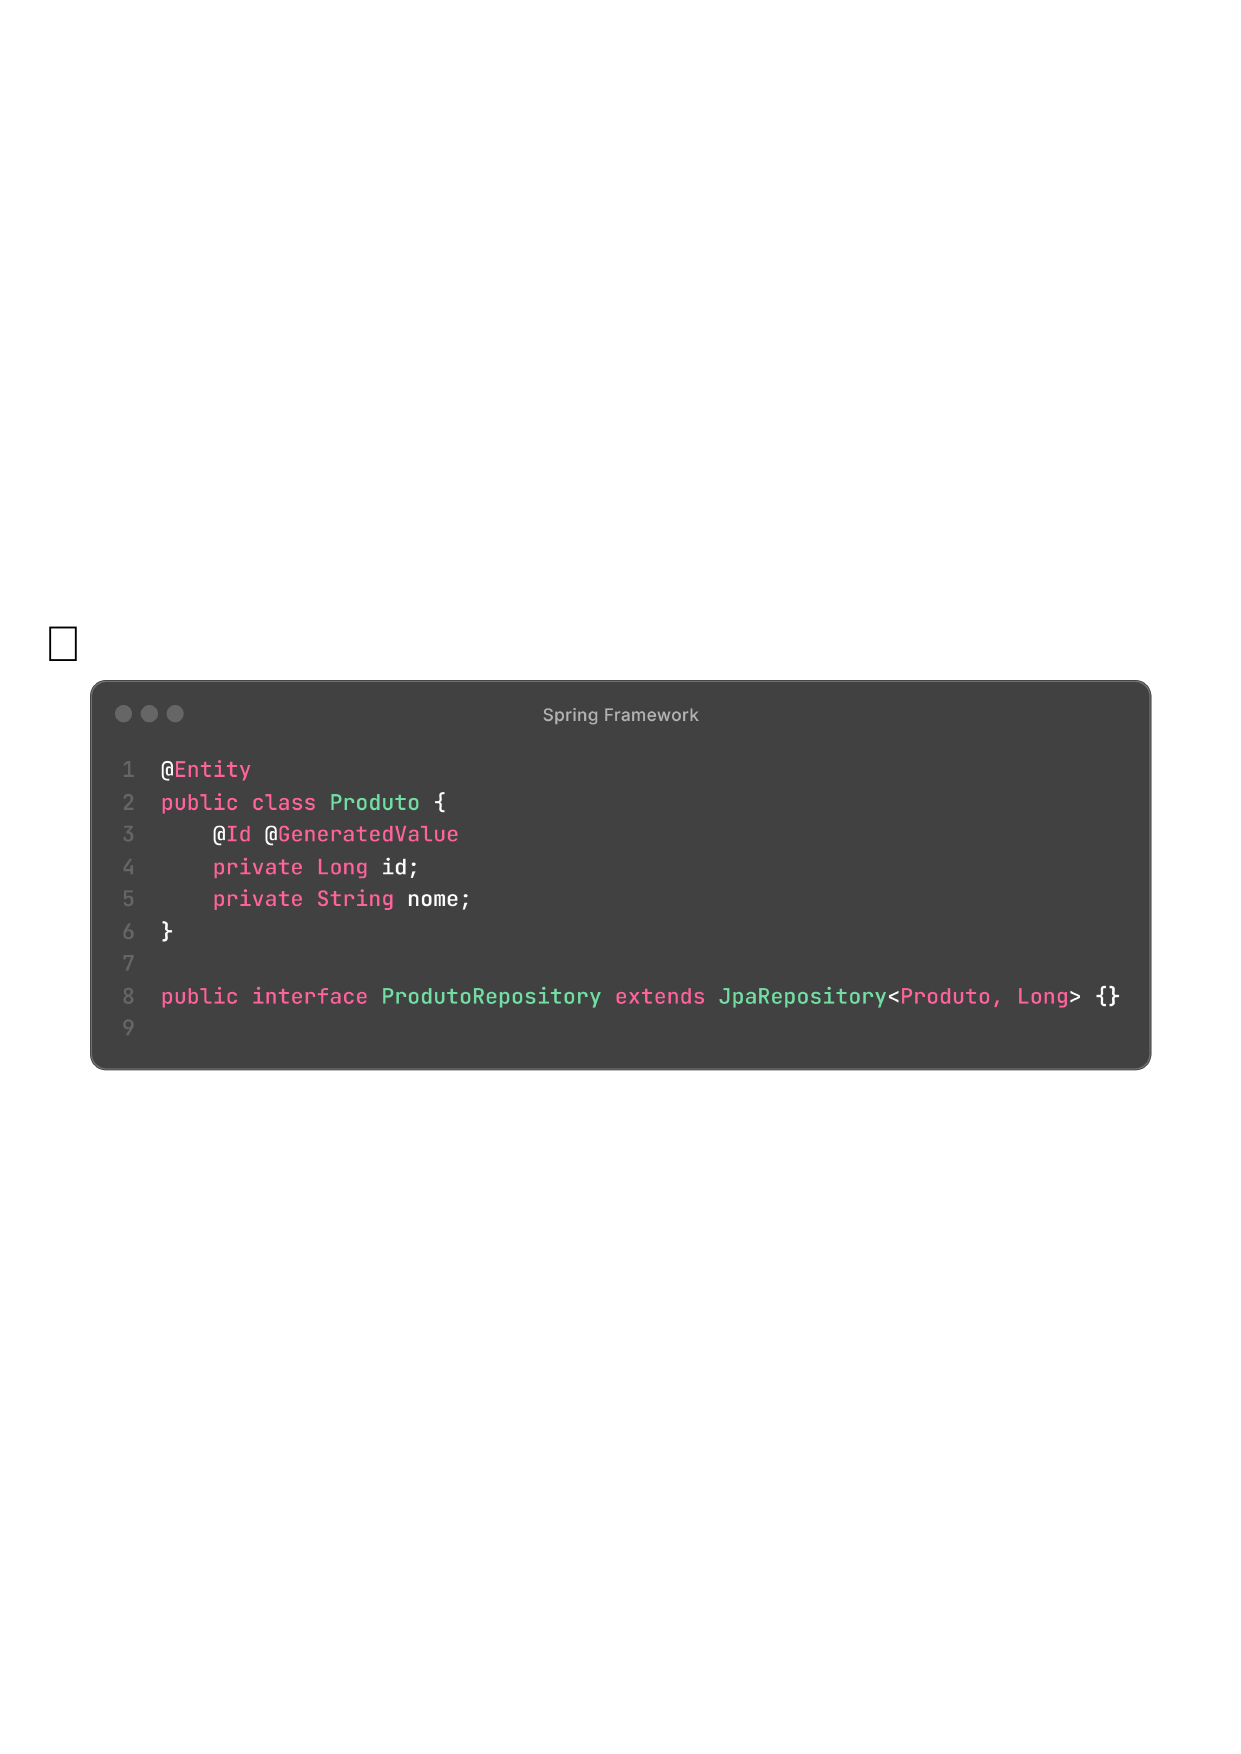

Integração com Banco de Dados (Spring Data JPA)
Você cria repositórios com poucas linhas de código e sem SQL explícito.
📌 Exemplo com JPA:
Você cria repositórios com poucas linhas de código e sem SQL explícito.